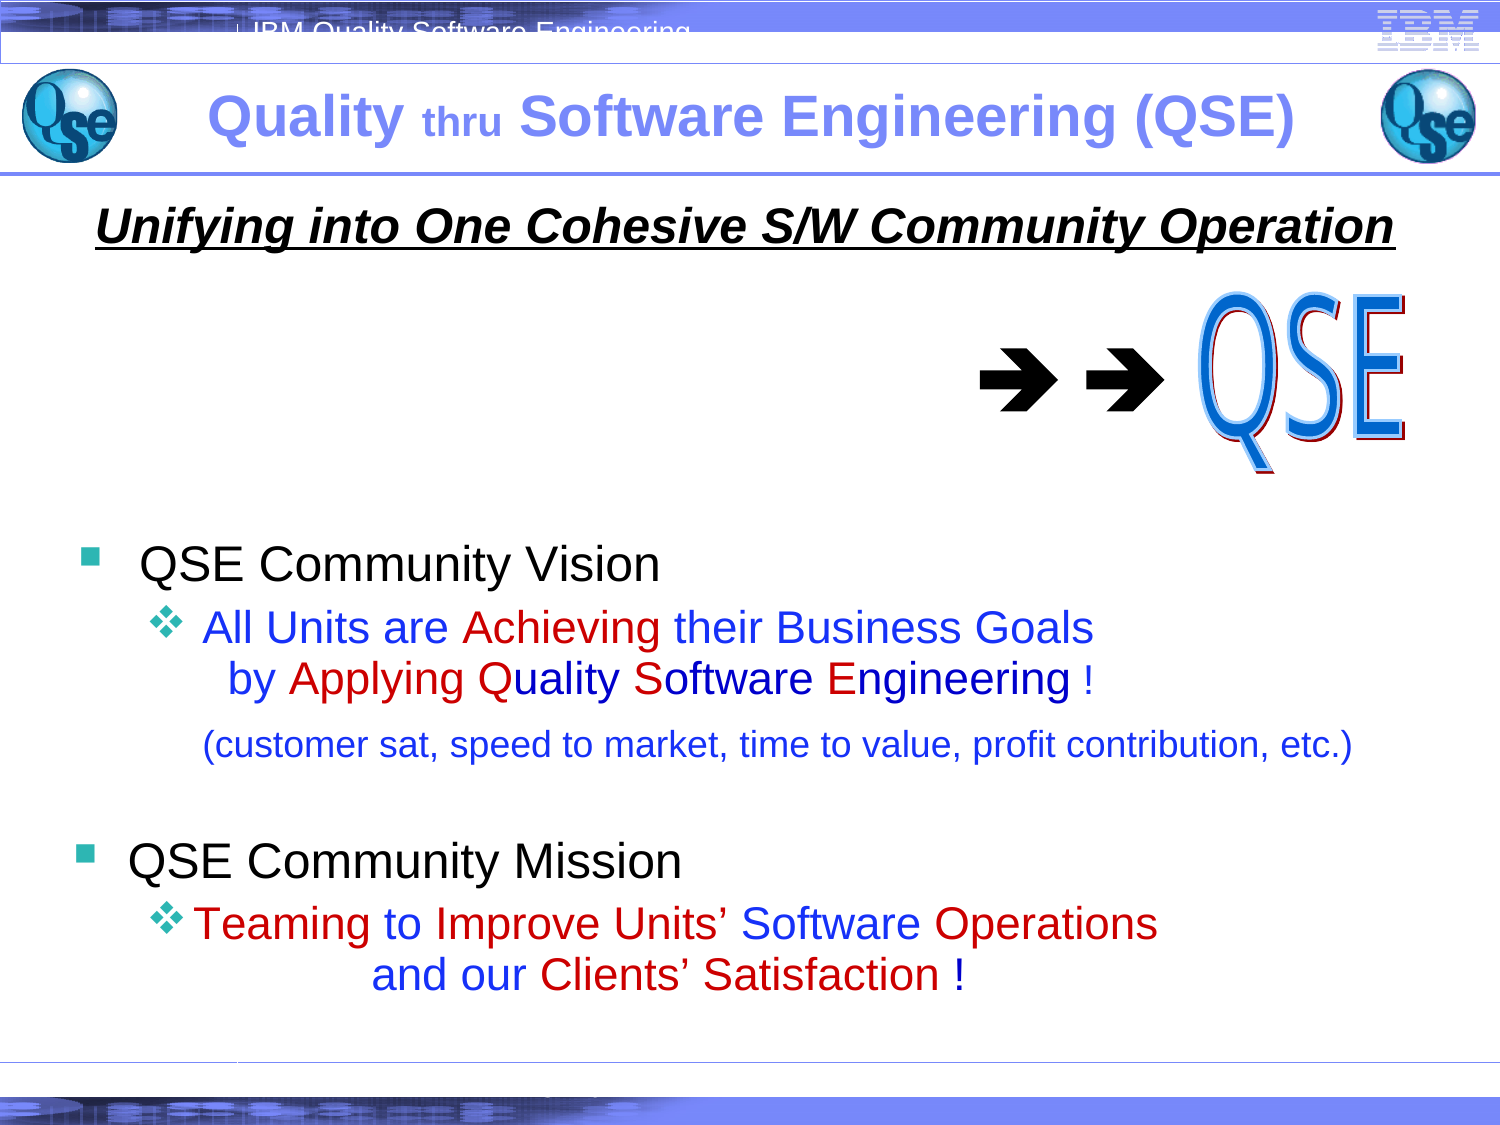

# Quality thru Software Engineering (QSE)
Unifying into One Cohesive S/W Community Operation
QSE
 
+
+
S/W Q
Technical
Champions
QSE Community Vision
All Units are Achieving their Business Goals
 by Applying Quality Software Engineering !
(customer sat, speed to market, time to value, profit contribution, etc.)
QSE Community Mission
Teaming to Improve Units’ Software Operations
 and our Clients’ Satisfaction !
17